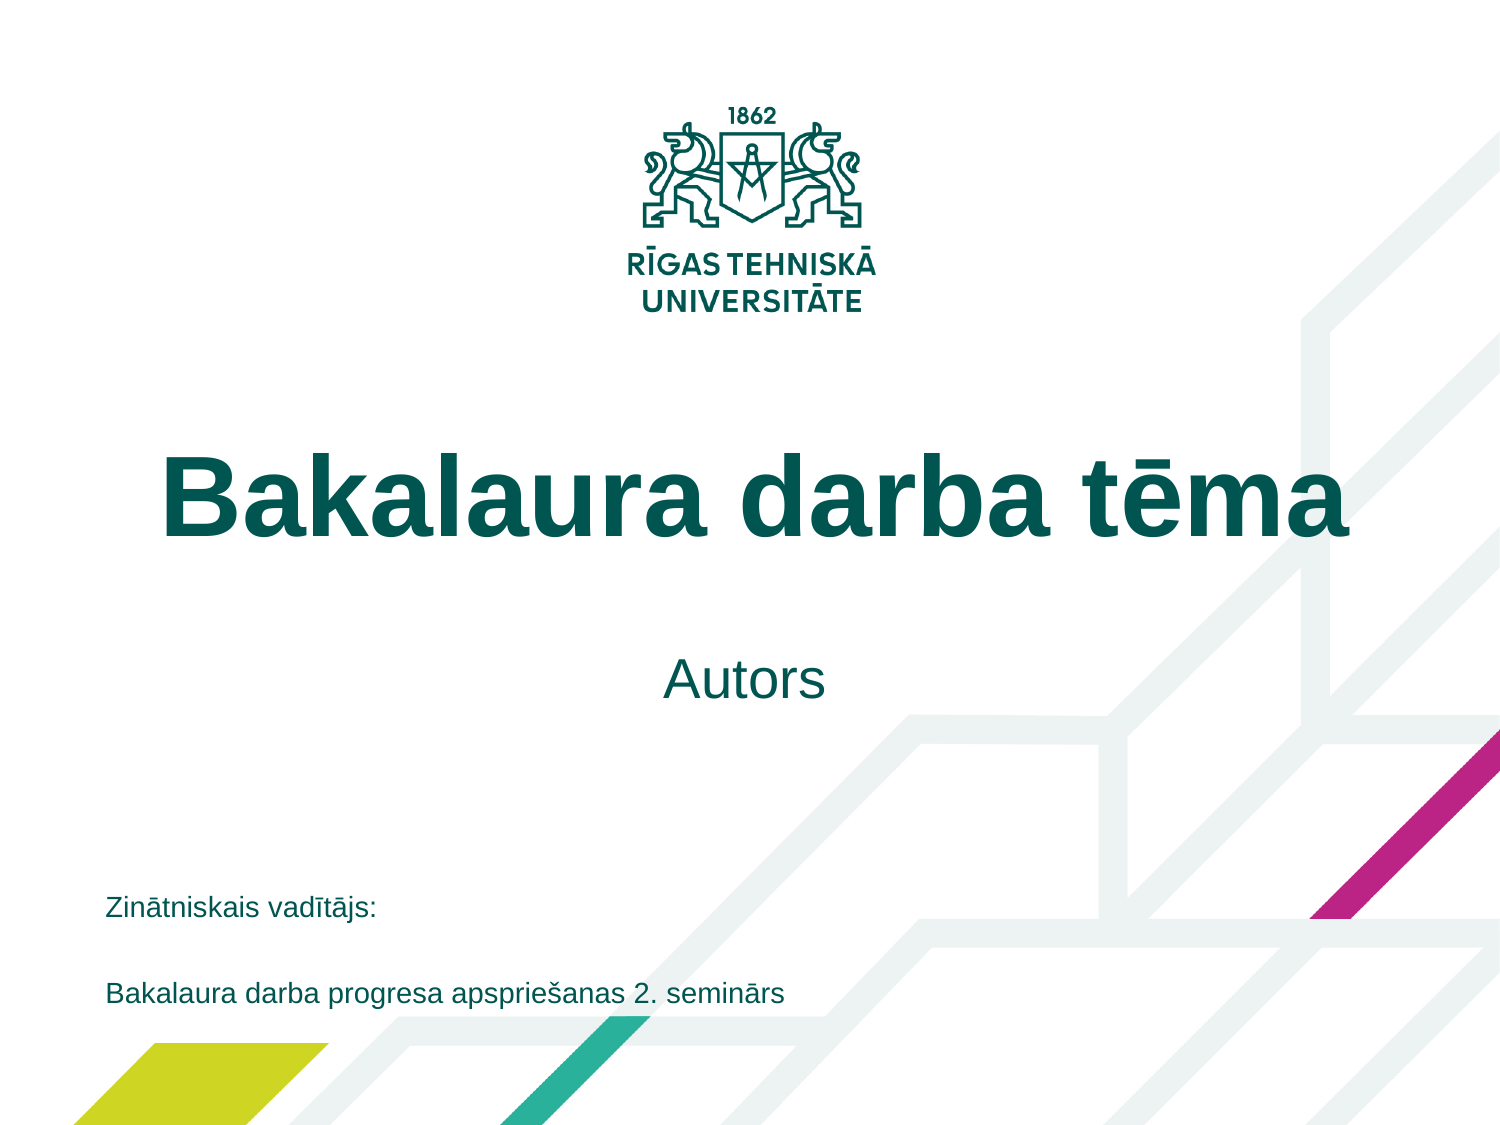

Bakalaura darba tēma
# Autors
Zinātniskais vadītājs:
Bakalaura darba progresa apspriešanas 2. seminārs